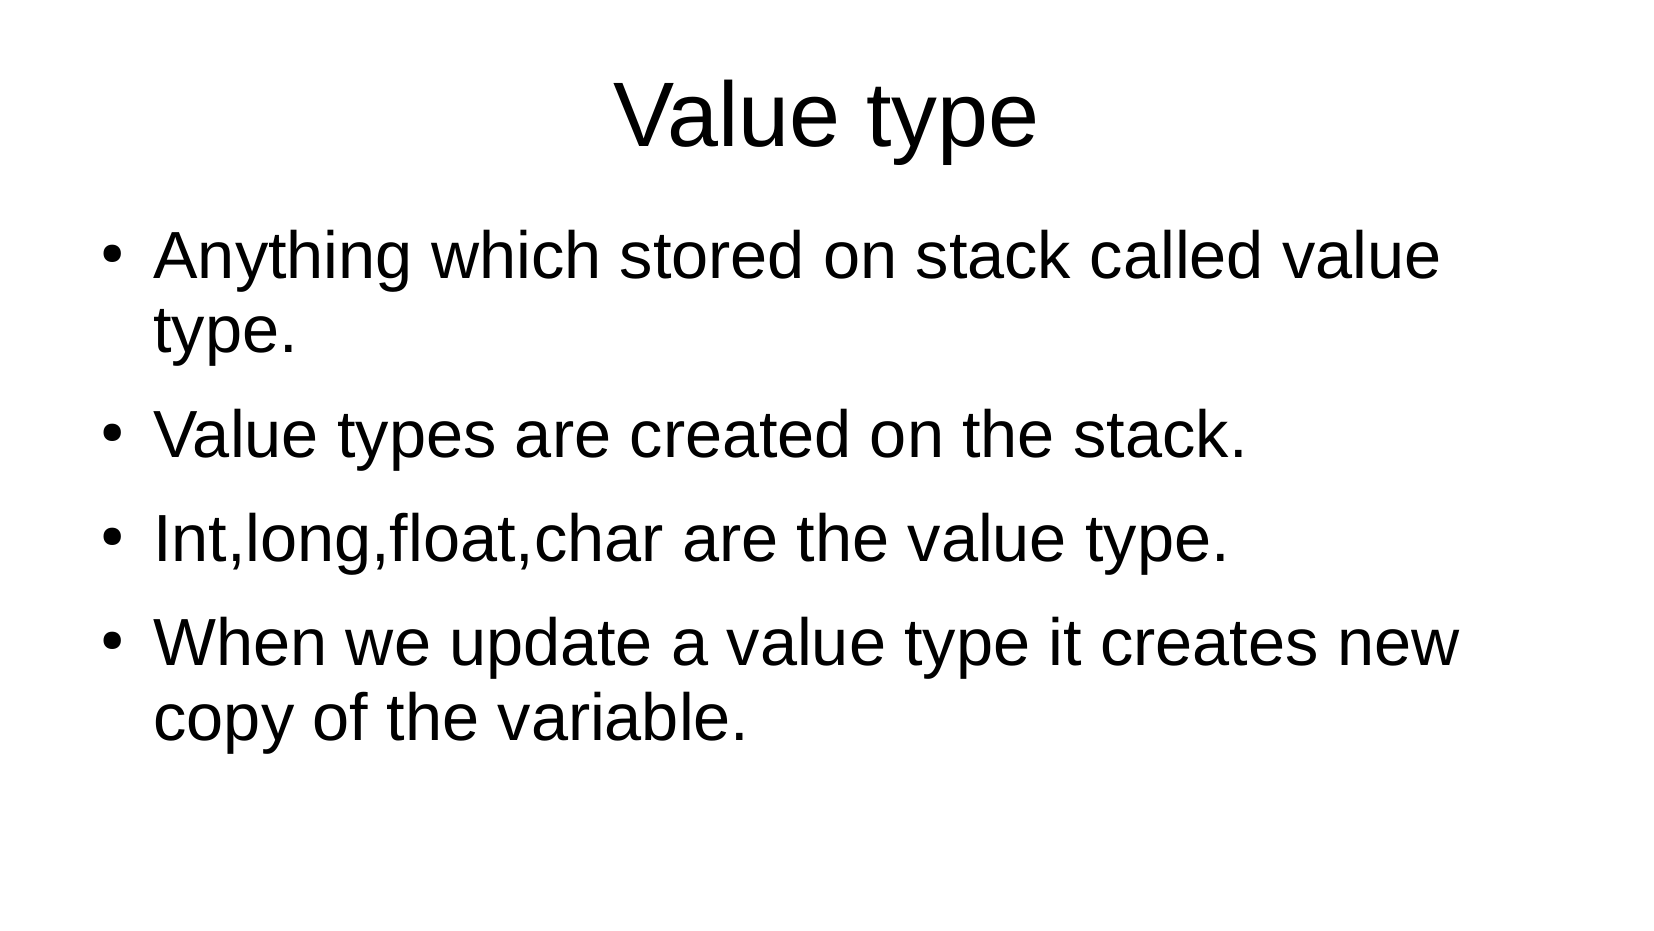

# Value type
Anything which stored on stack called value type.
Value types are created on the stack.
Int,long,float,char are the value type.
When we update a value type it creates new copy of the variable.